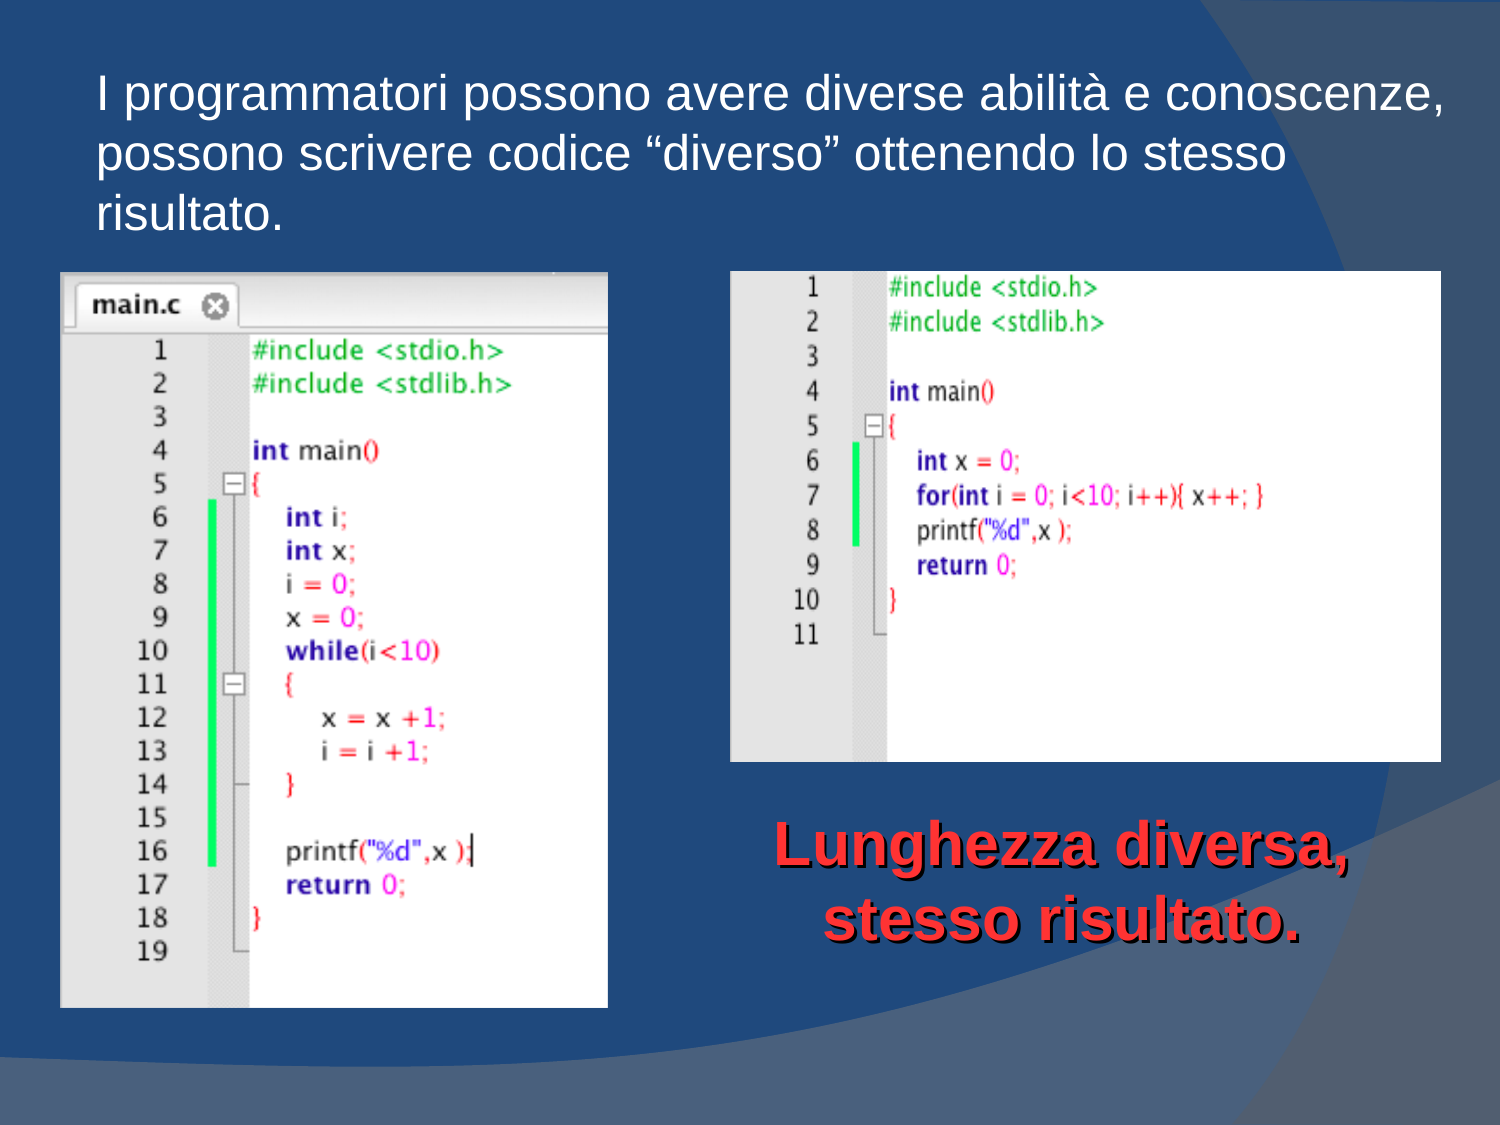

# I programmatori possono avere diverse abilità e conoscenze, possono scrivere codice “diverso” ottenendo lo stesso risultato.
Lunghezza diversa, stesso risultato.